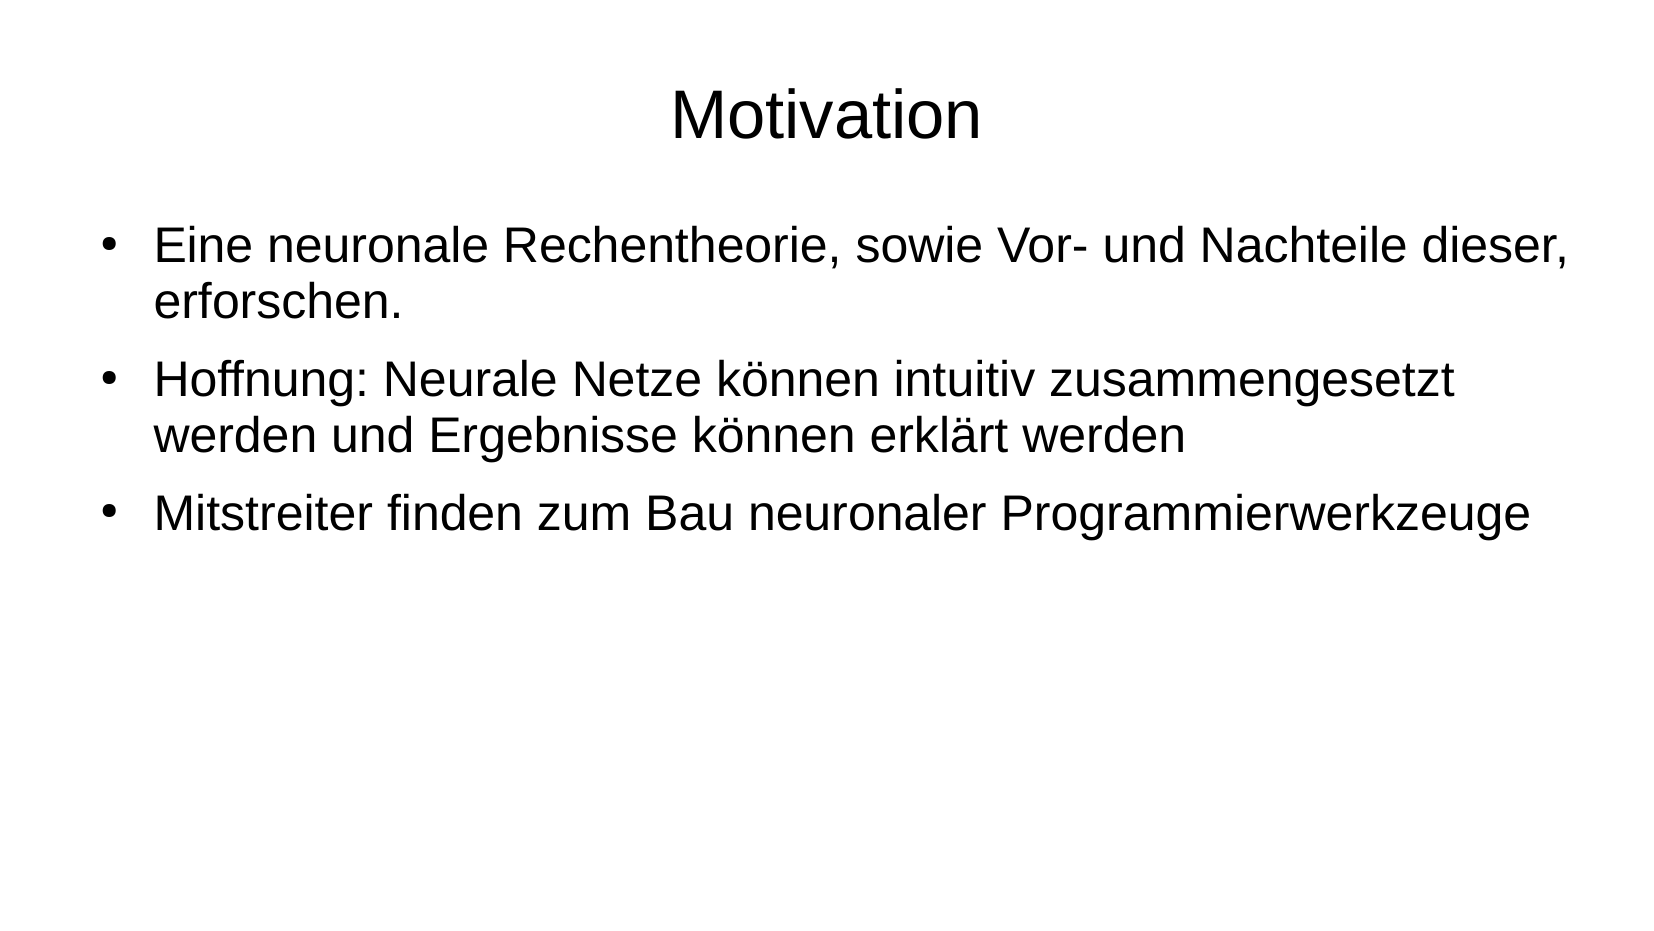

# Motivation
Eine neuronale Rechentheorie, sowie Vor- und Nachteile dieser, erforschen.
Hoffnung: Neurale Netze können intuitiv zusammengesetzt werden und Ergebnisse können erklärt werden
Mitstreiter finden zum Bau neuronaler Programmierwerkzeuge